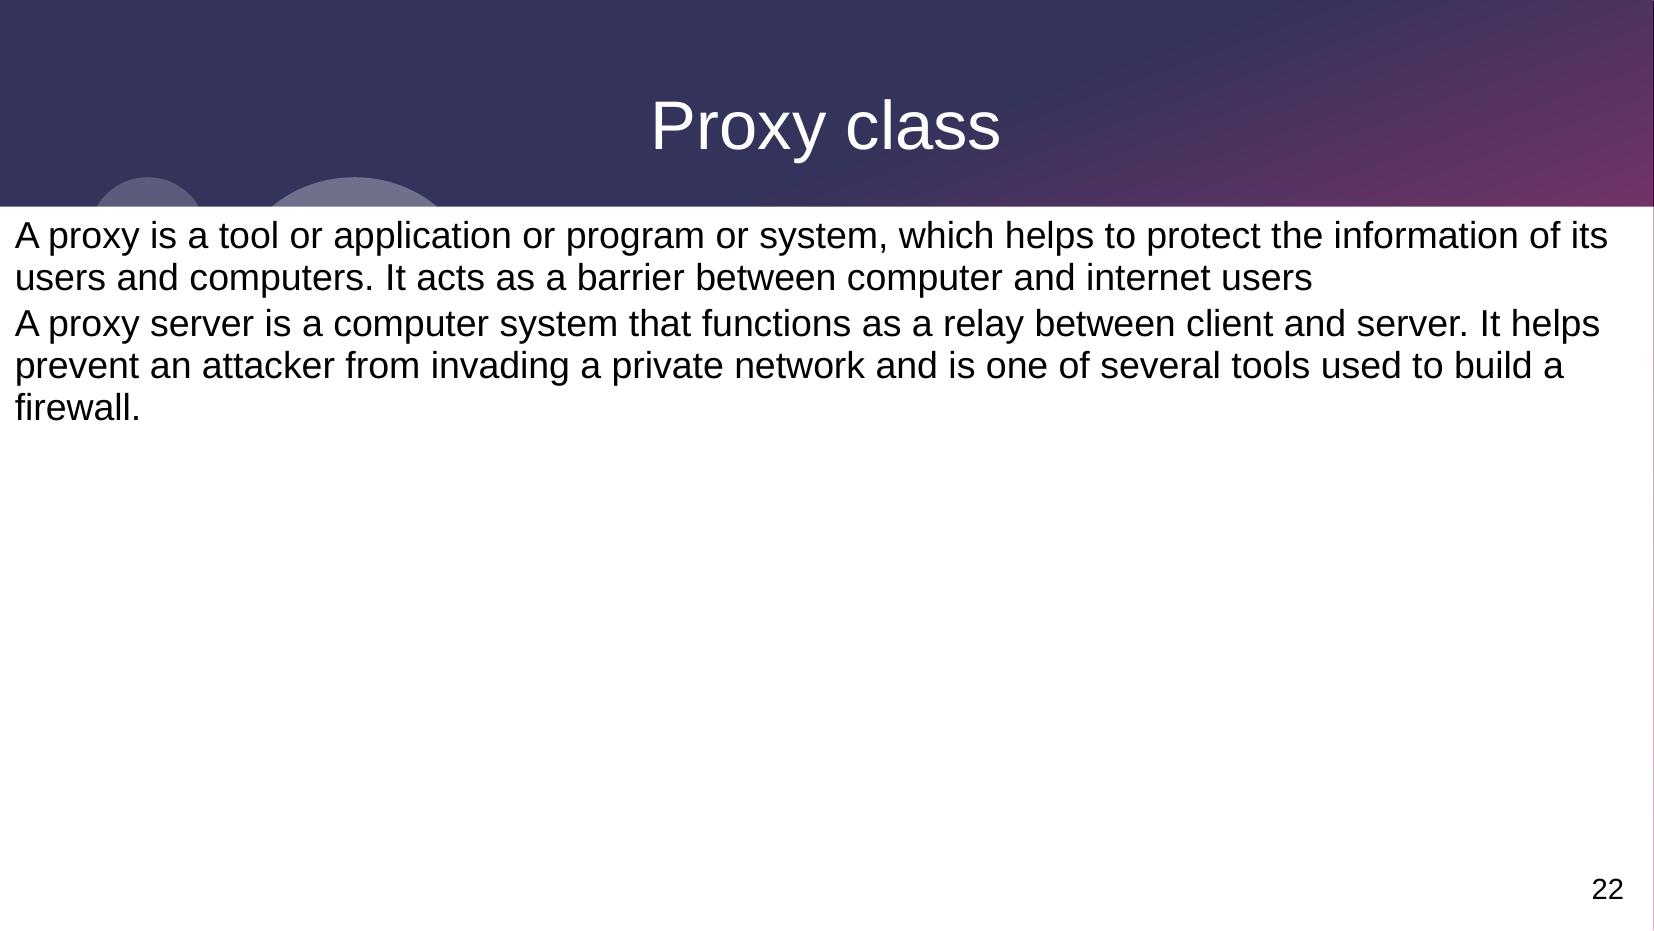

# Proxy class
A proxy is a tool or application or program or system, which helps to protect the information of its users and computers. It acts as a barrier between computer and internet users
A proxy server is a computer system that functions as a relay between client and server. It helps prevent an attacker from invading a private network and is one of several tools used to build a firewall.